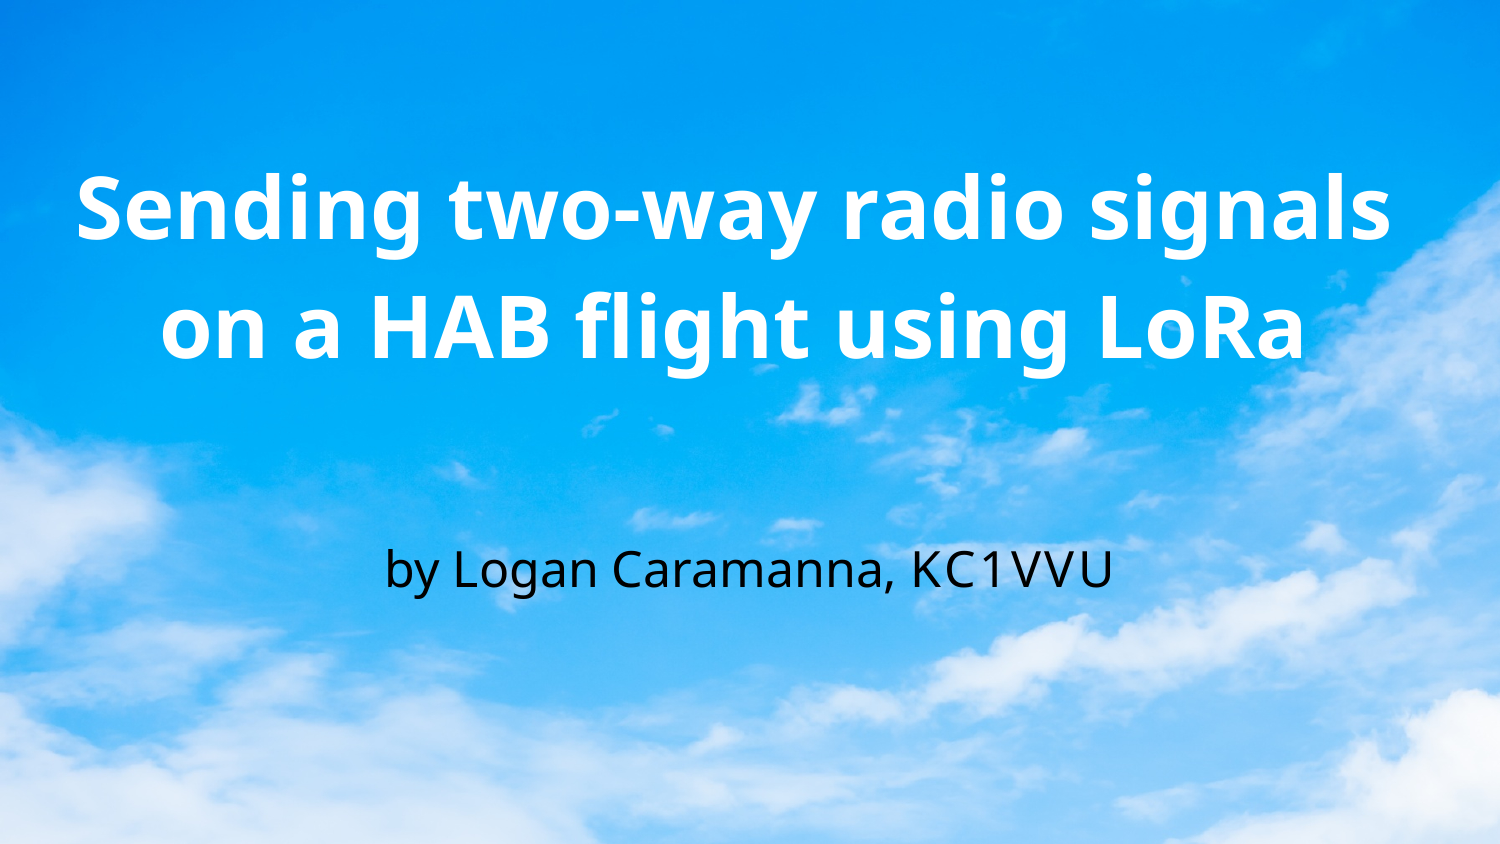

# Sending two-way radio signals on a HAB flight using LoRa
by Logan Caramanna, KC1VVU